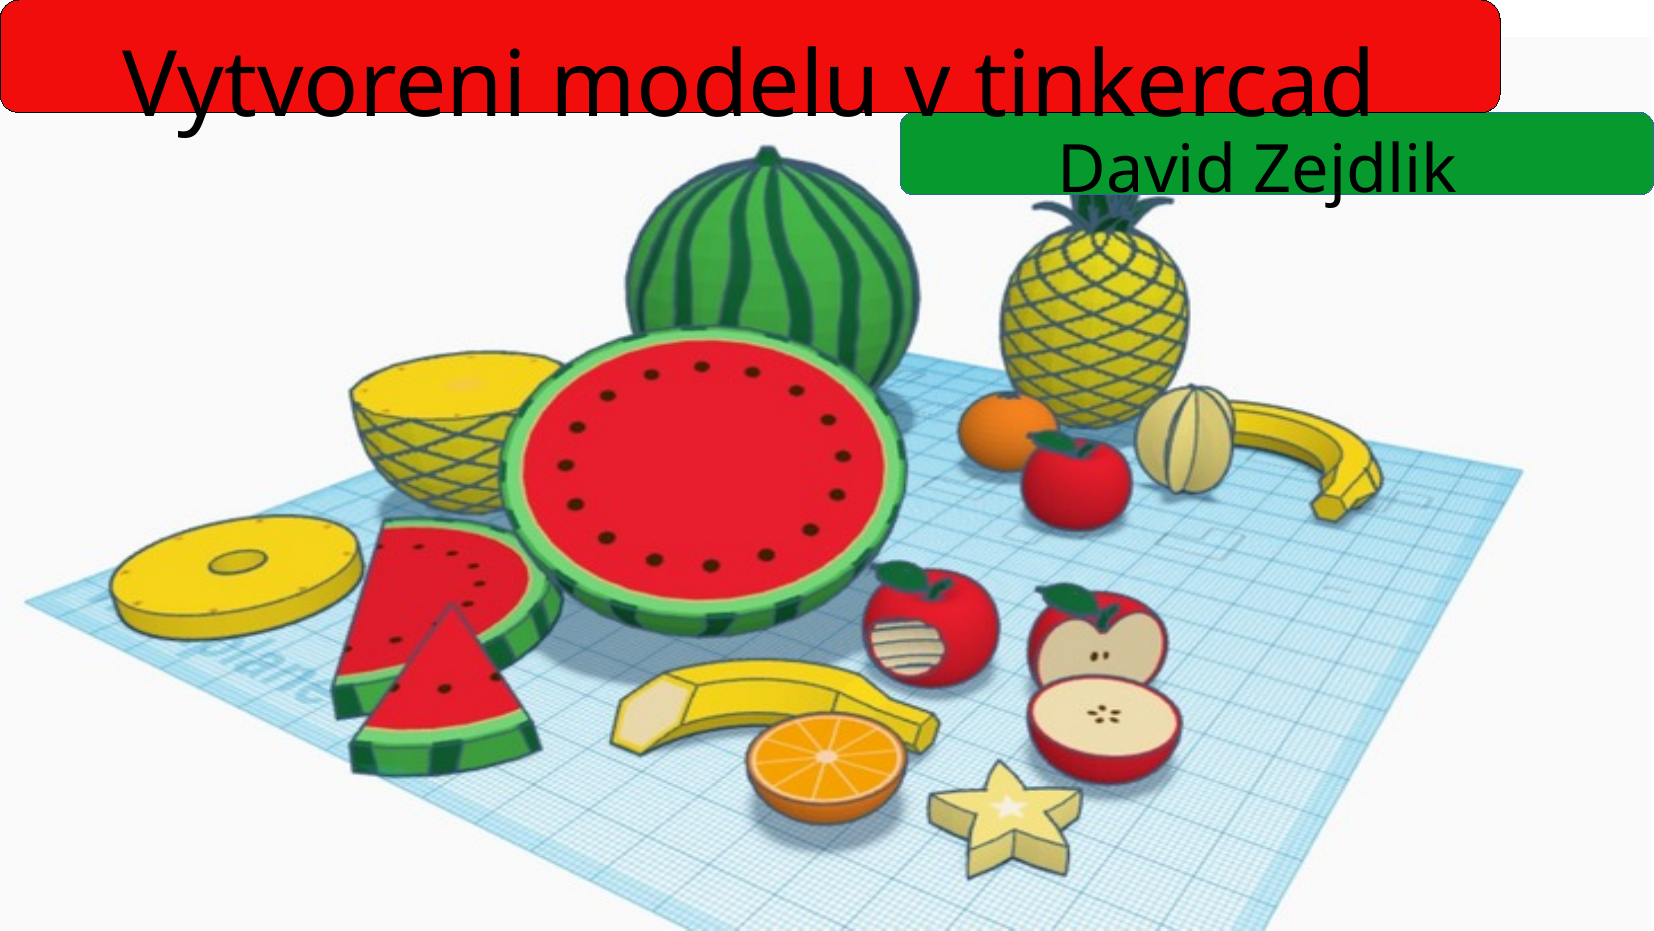

# Vytvoreni modelu v tinkercad
David Zejdlik